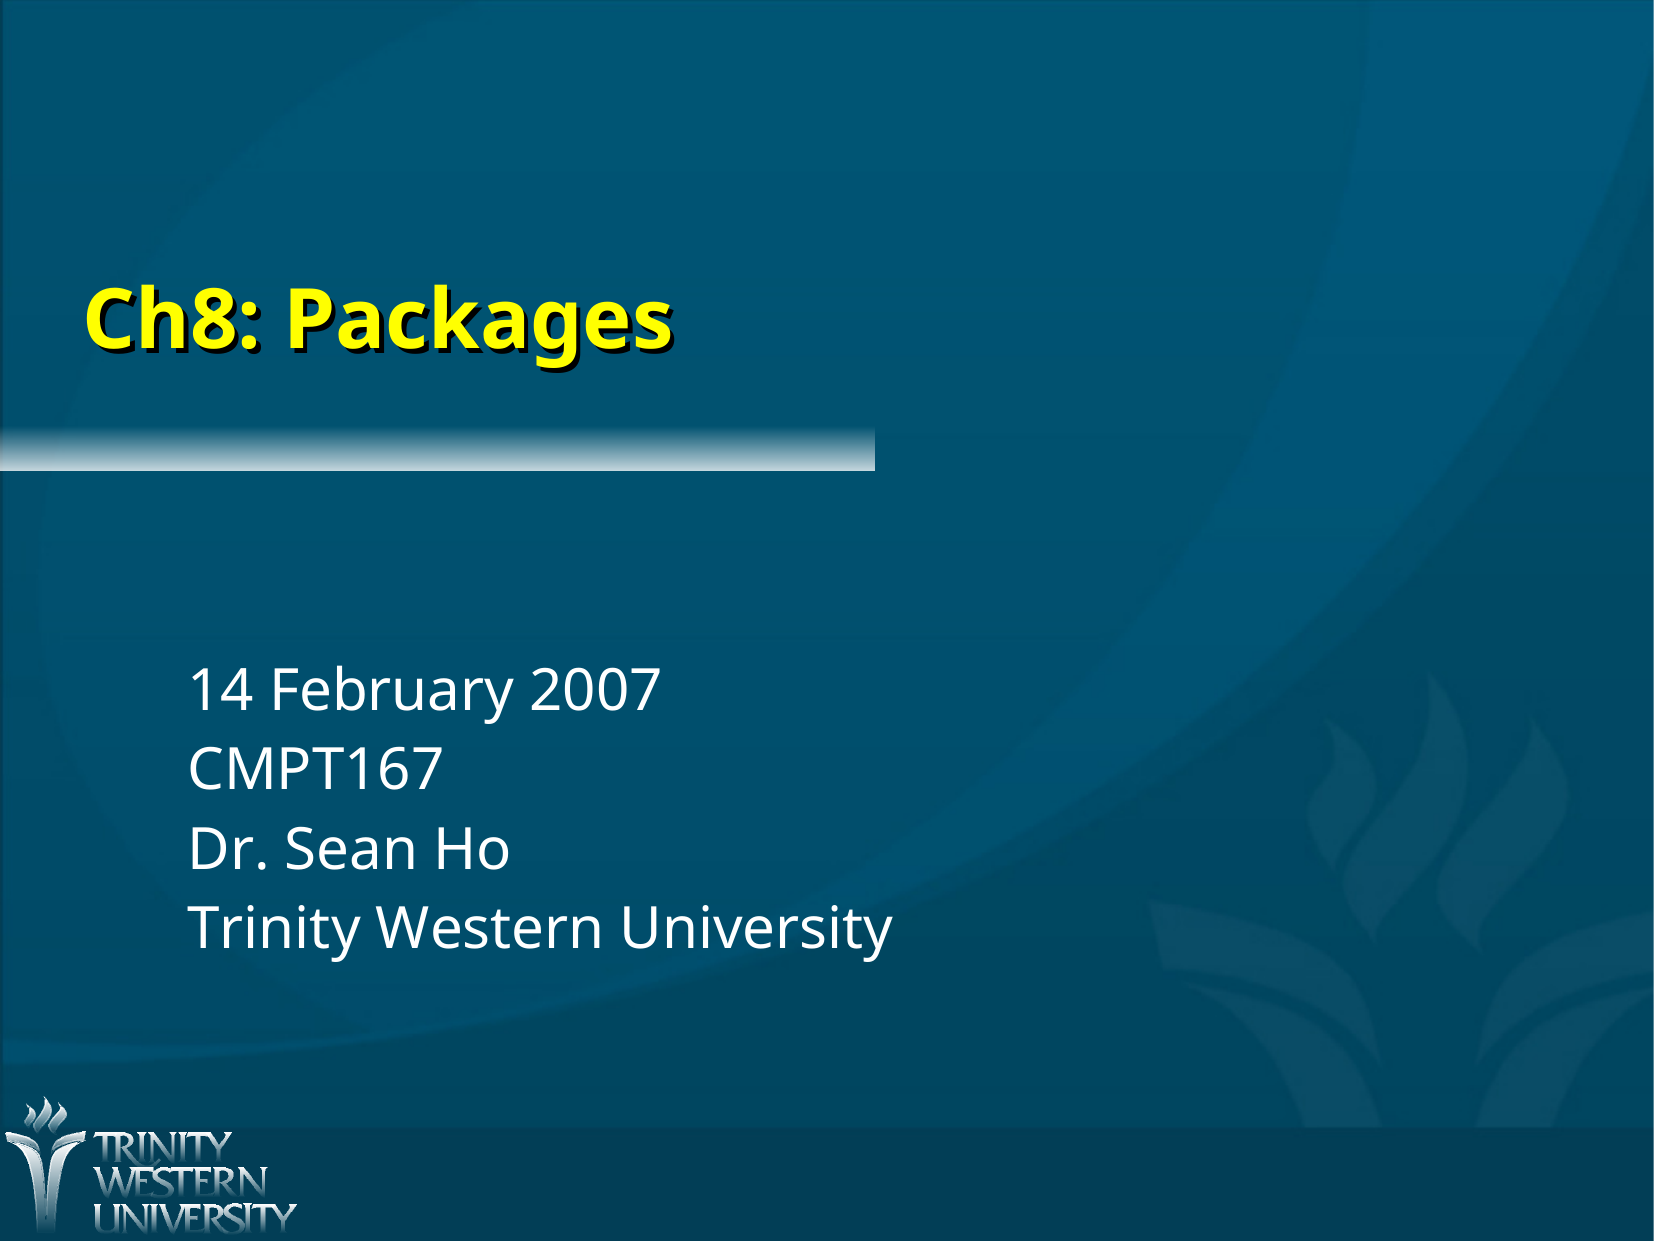

# Ch8: Packages
14 February 2007
CMPT167
Dr. Sean Ho
Trinity Western University